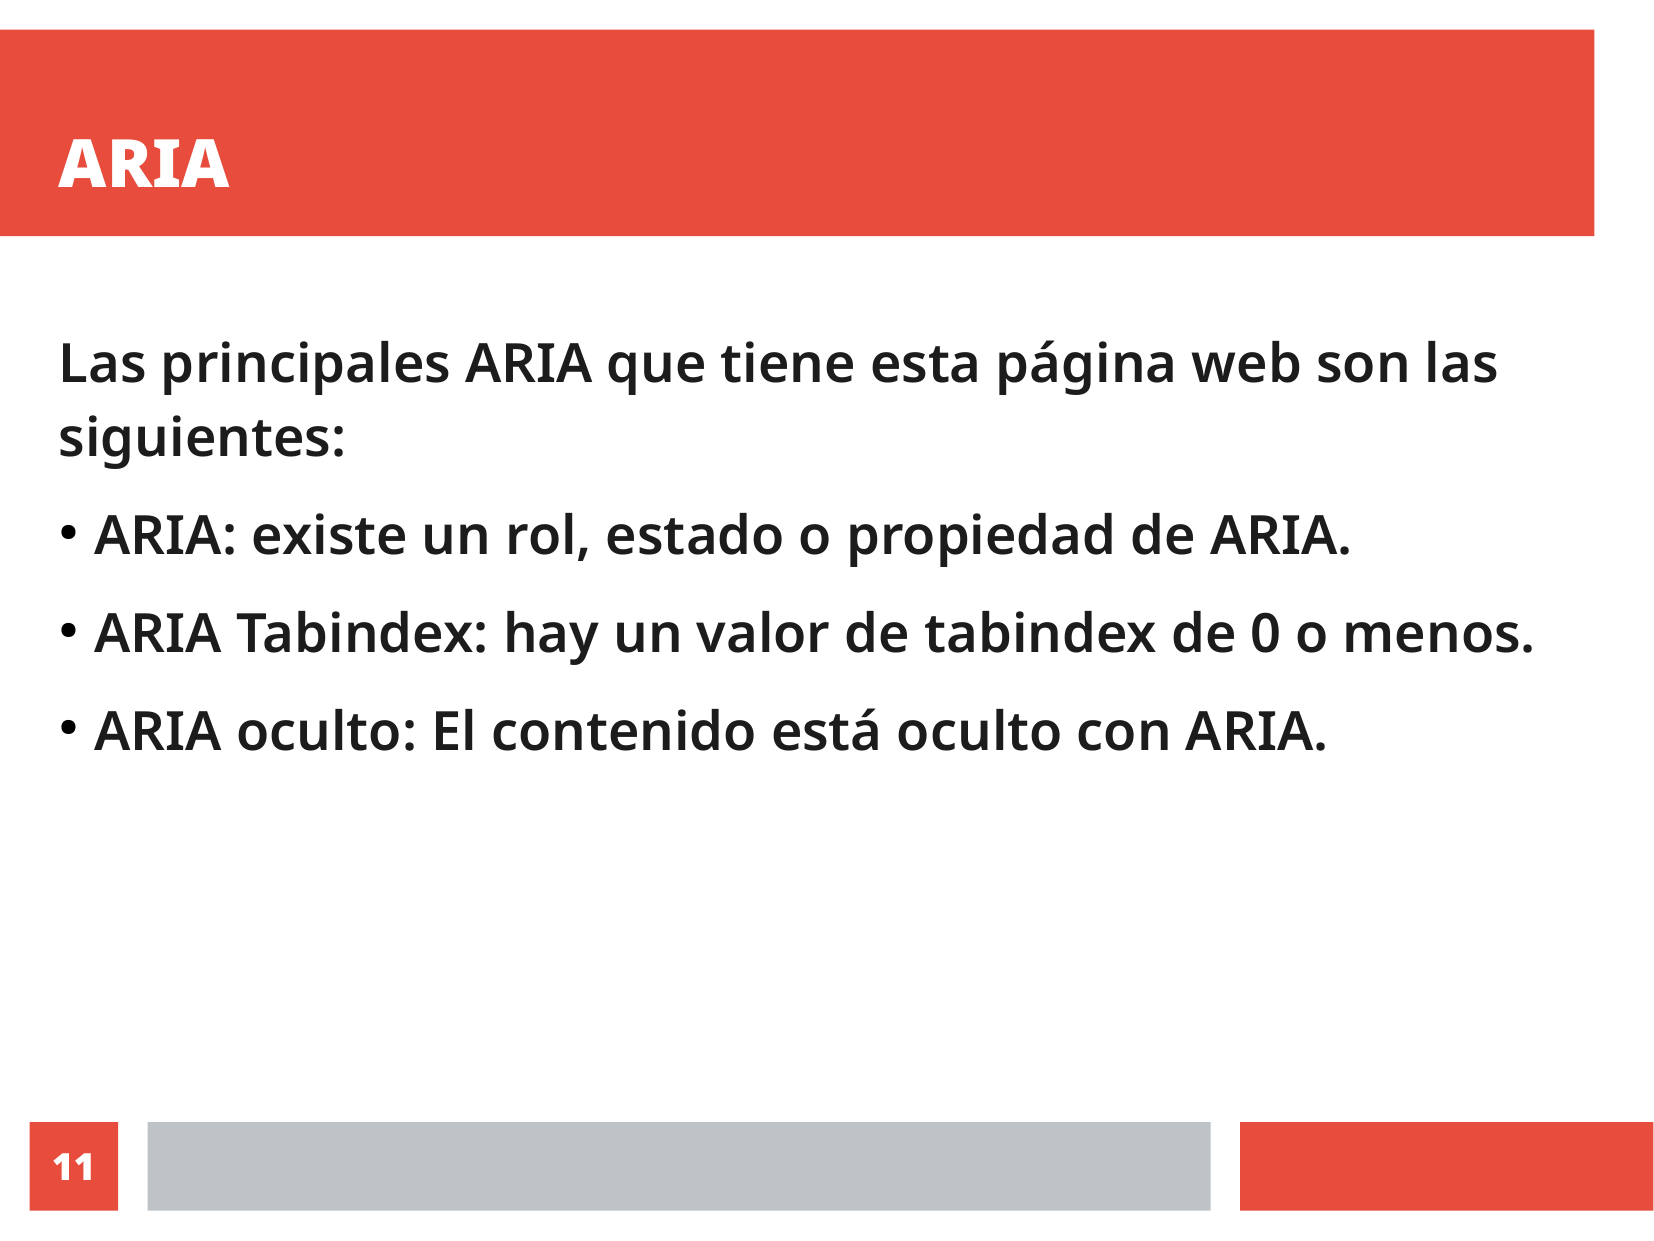

# ARIA
Las principales ARIA que tiene esta página web son las siguientes:
ARIA: existe un rol, estado o propiedad de ARIA.
ARIA Tabindex: hay un valor de tabindex de 0 o menos.
ARIA oculto: El contenido está oculto con ARIA.
11